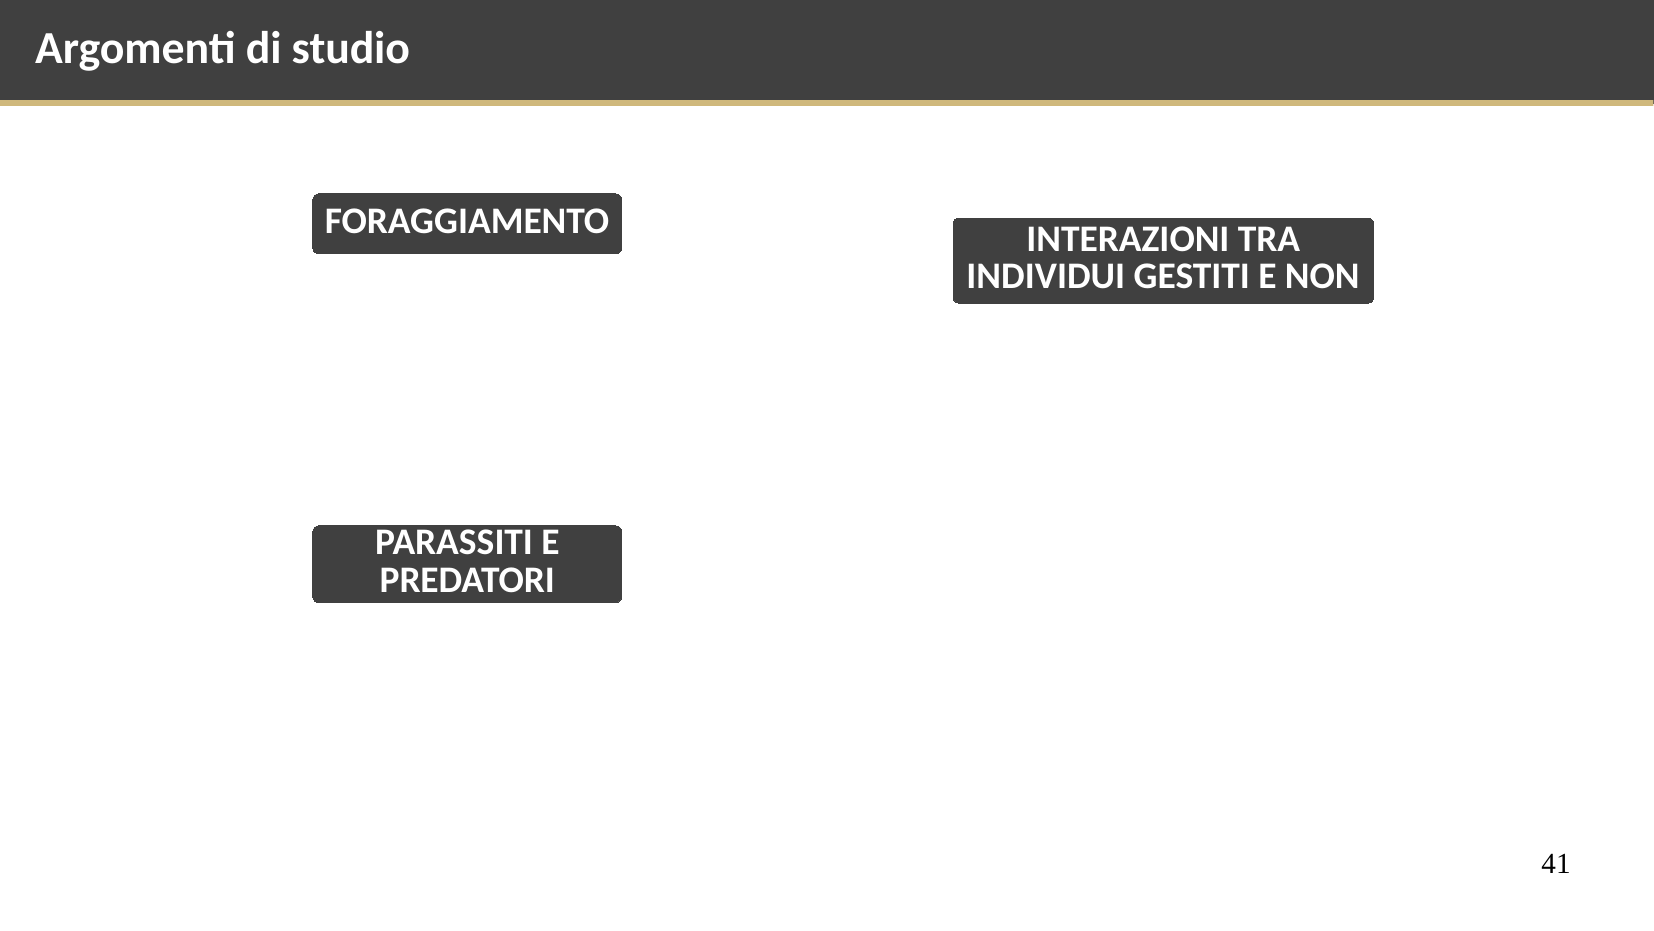

Argomenti di studio
FORAGGIAMENTO
INTERAZIONI TRA
INDIVIDUI GESTITI E NON
PARASSITI E
PREDATORI
41